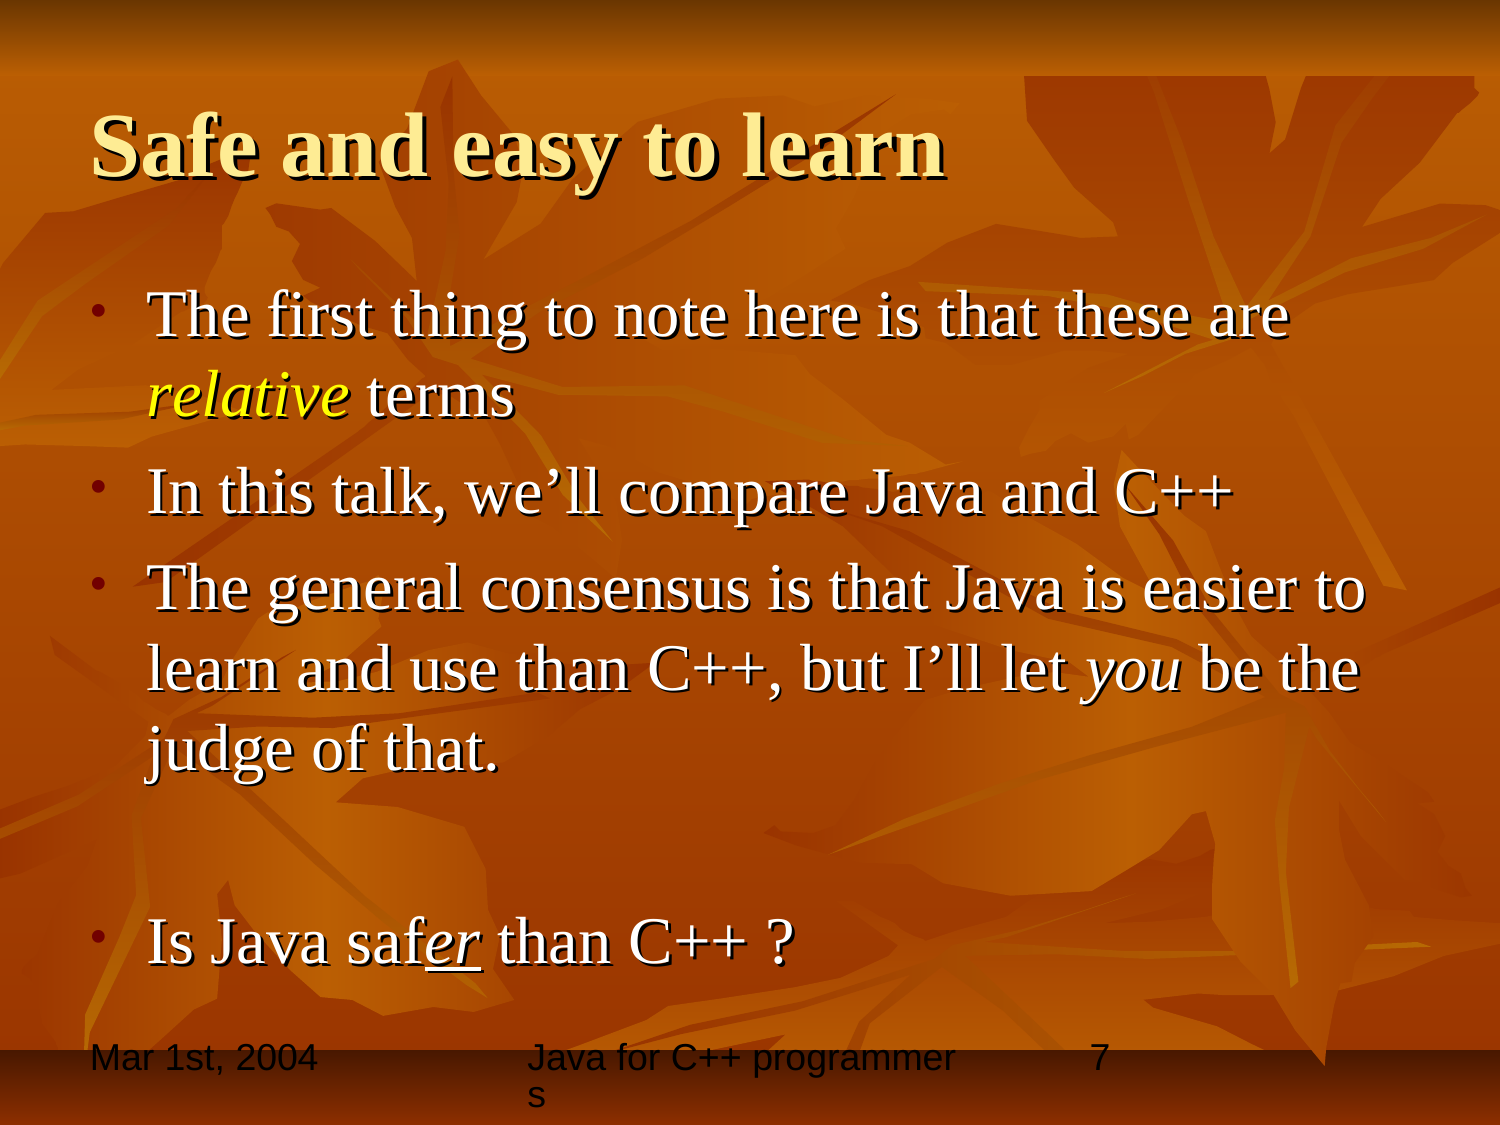

# Safe and easy to learn
The first thing to note here is that these are relative terms
In this talk, we’ll compare Java and C++
The general consensus is that Java is easier to learn and use than C++, but I’ll let you be the judge of that.
Is Java safer than C++ ?
Mar 1st, 2004
Java for C++ programmers
7